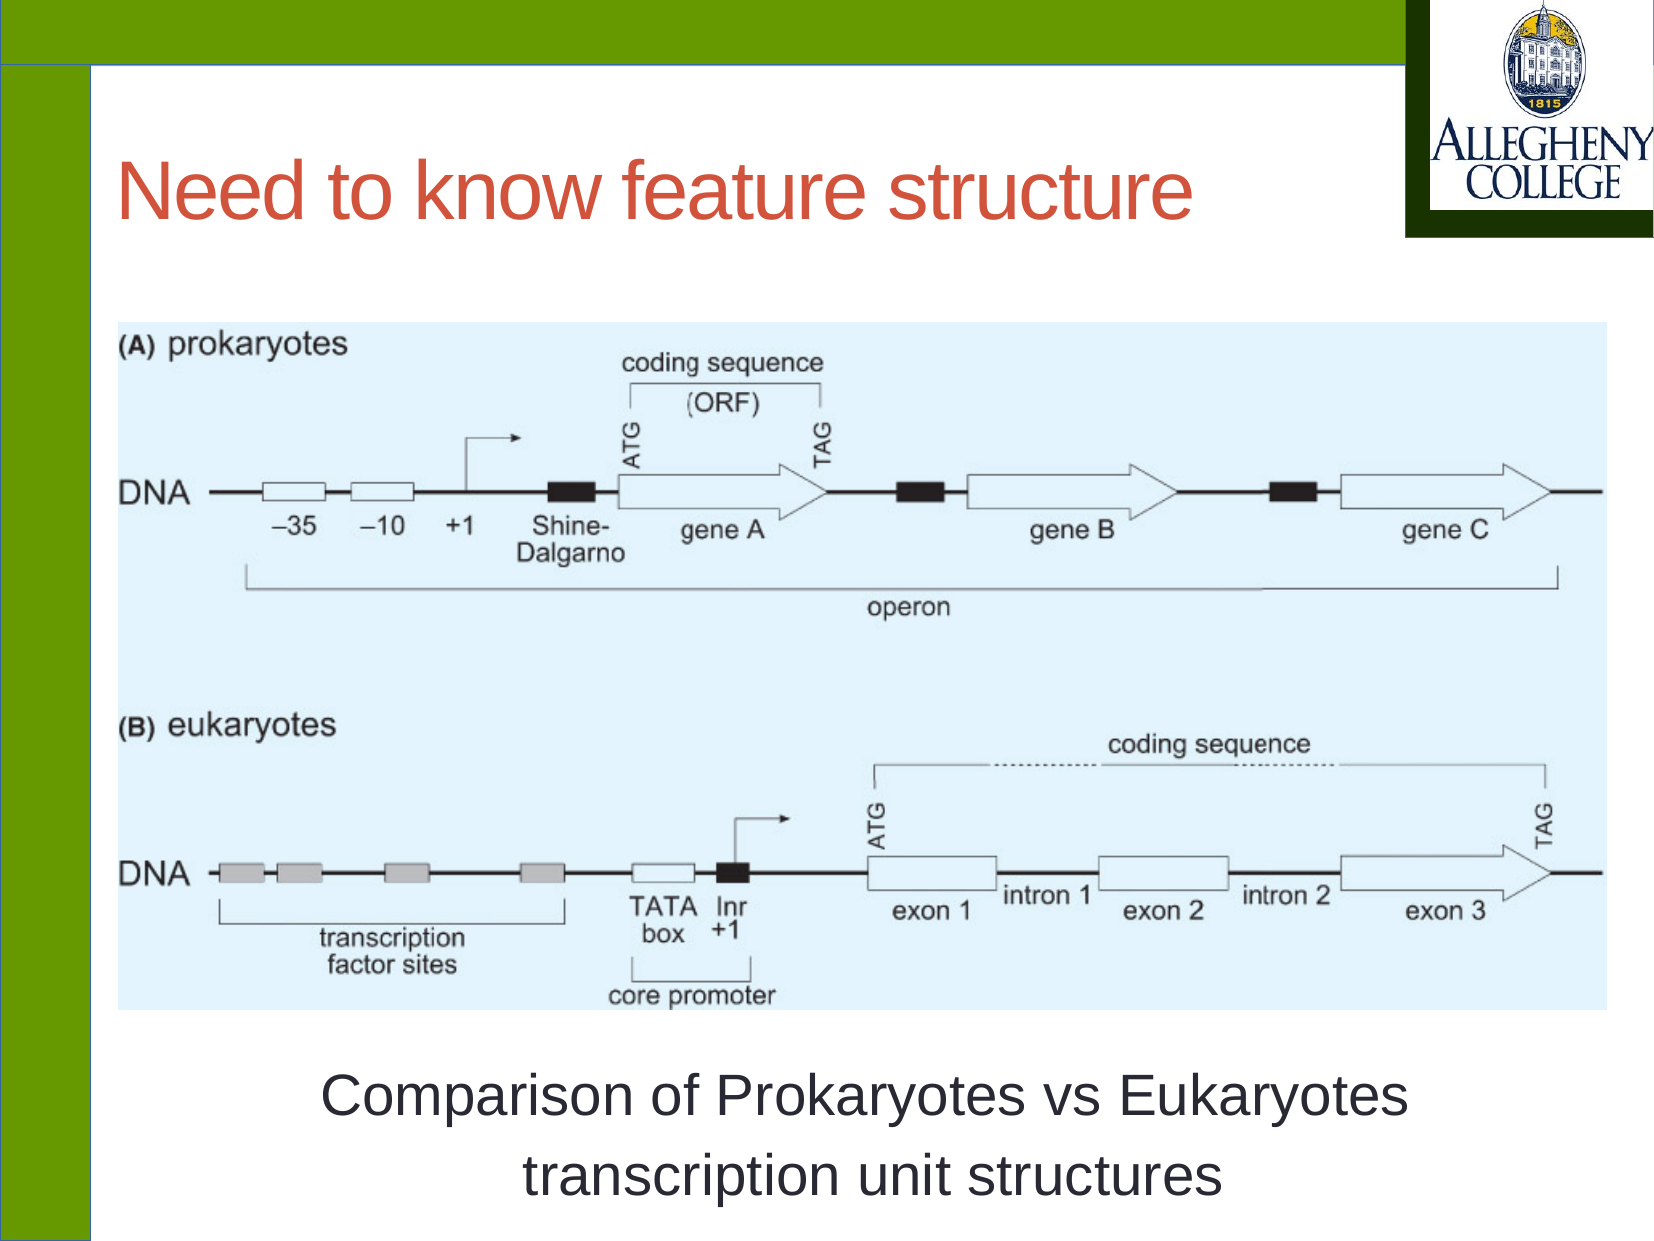

# Need to know feature structure
Comparison of Prokaryotes vs Eukaryotes
transcription unit structures